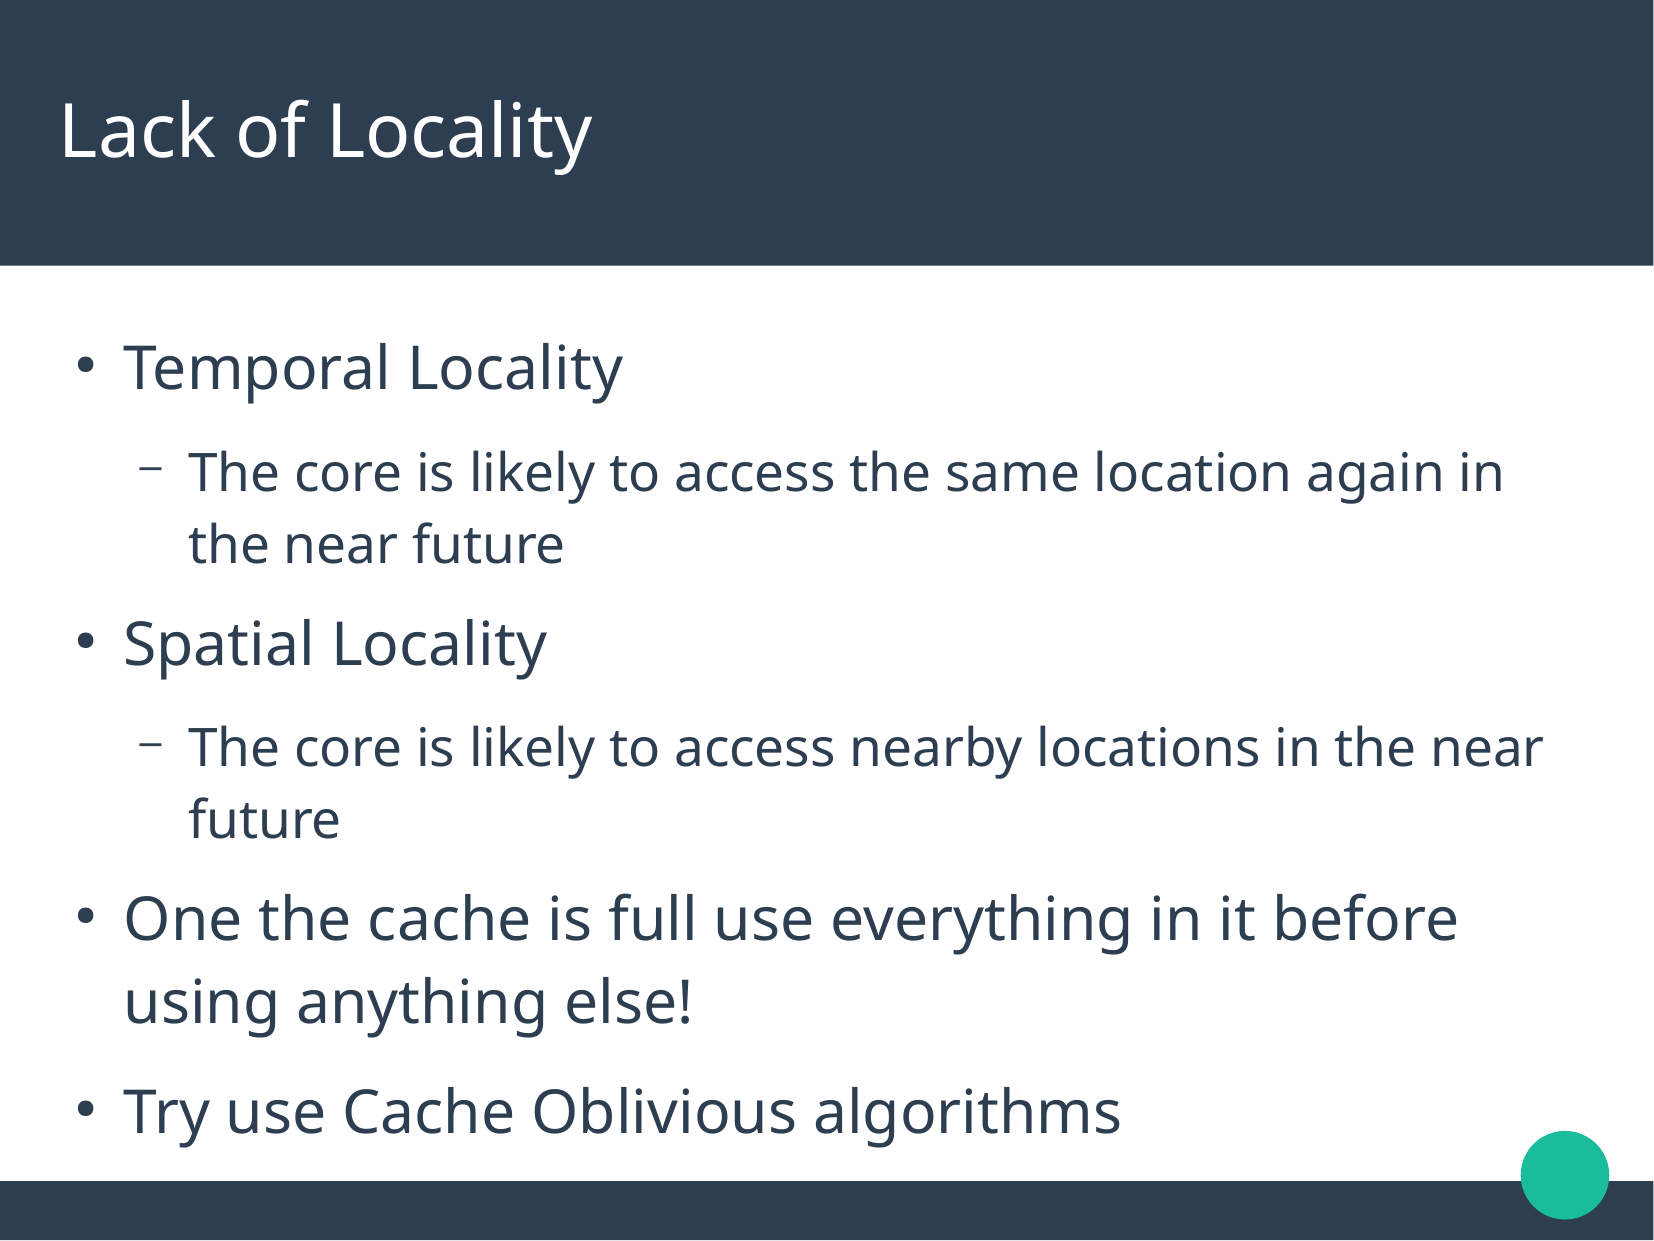

# Lack of Locality
Temporal Locality
The core is likely to access the same location again in the near future
Spatial Locality
The core is likely to access nearby locations in the near future
One the cache is full use everything in it before using anything else!
Try use Cache Oblivious algorithms